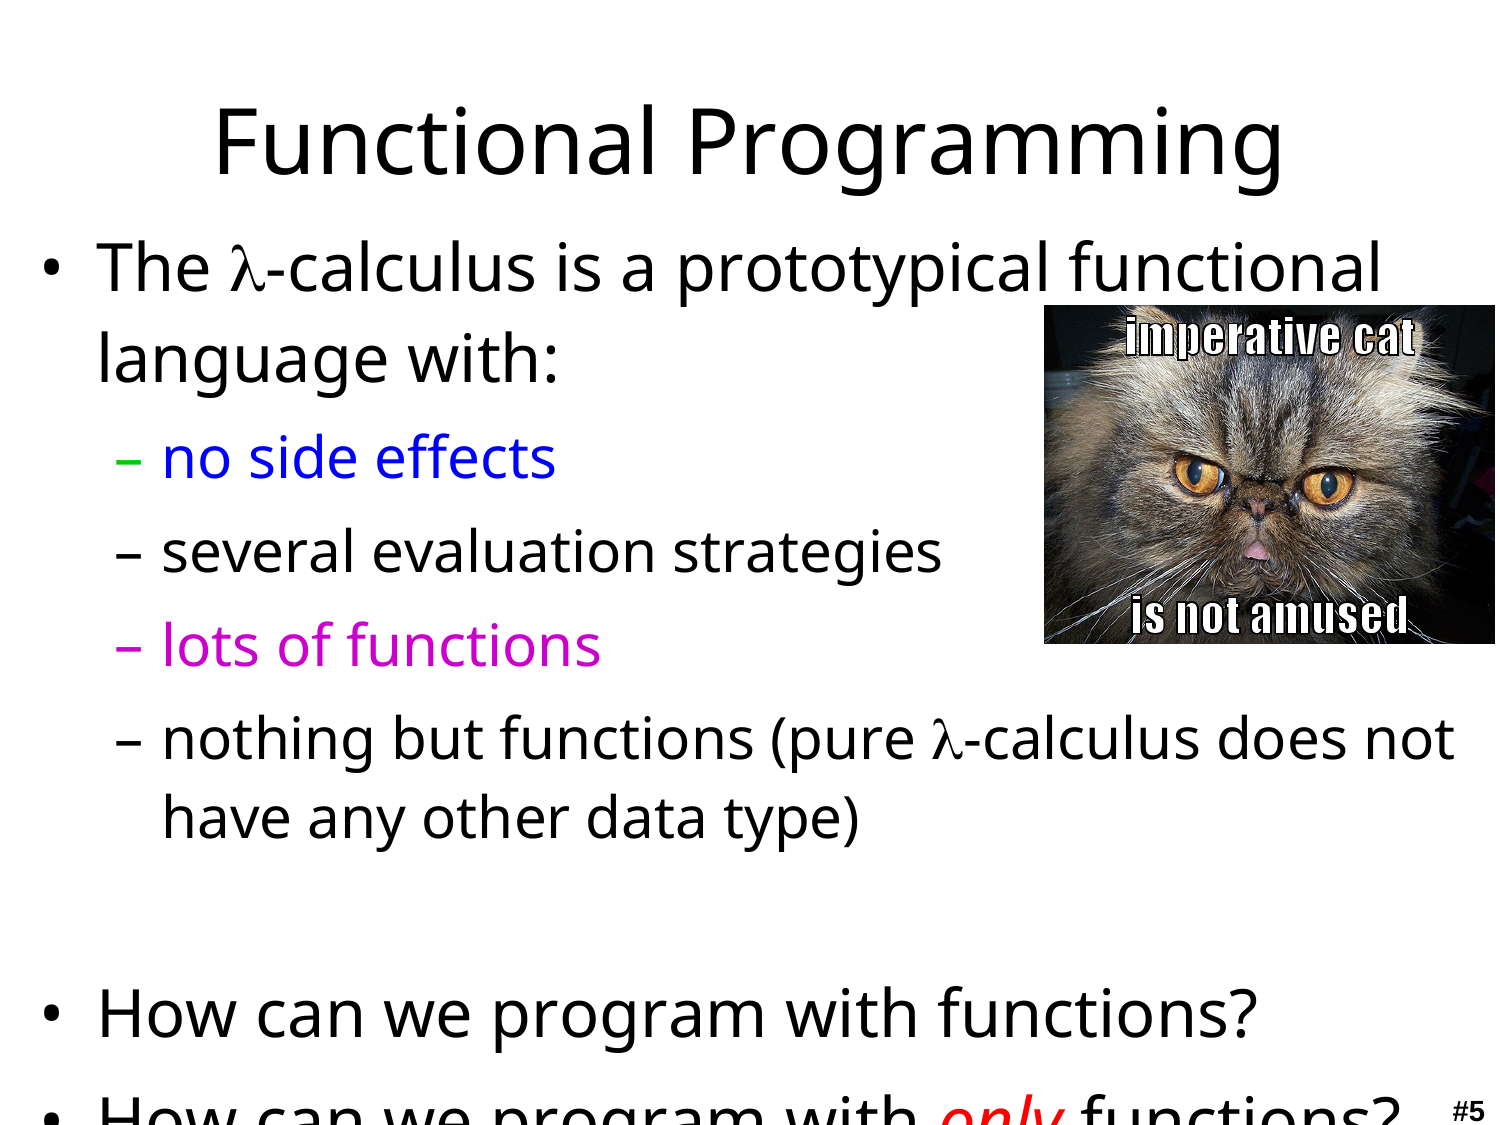

# Functional Programming
The -calculus is a prototypical functional language with:
no side effects
several evaluation strategies
lots of functions
nothing but functions (pure -calculus does not have any other data type)
How can we program with functions?
How can we program with only functions?
5